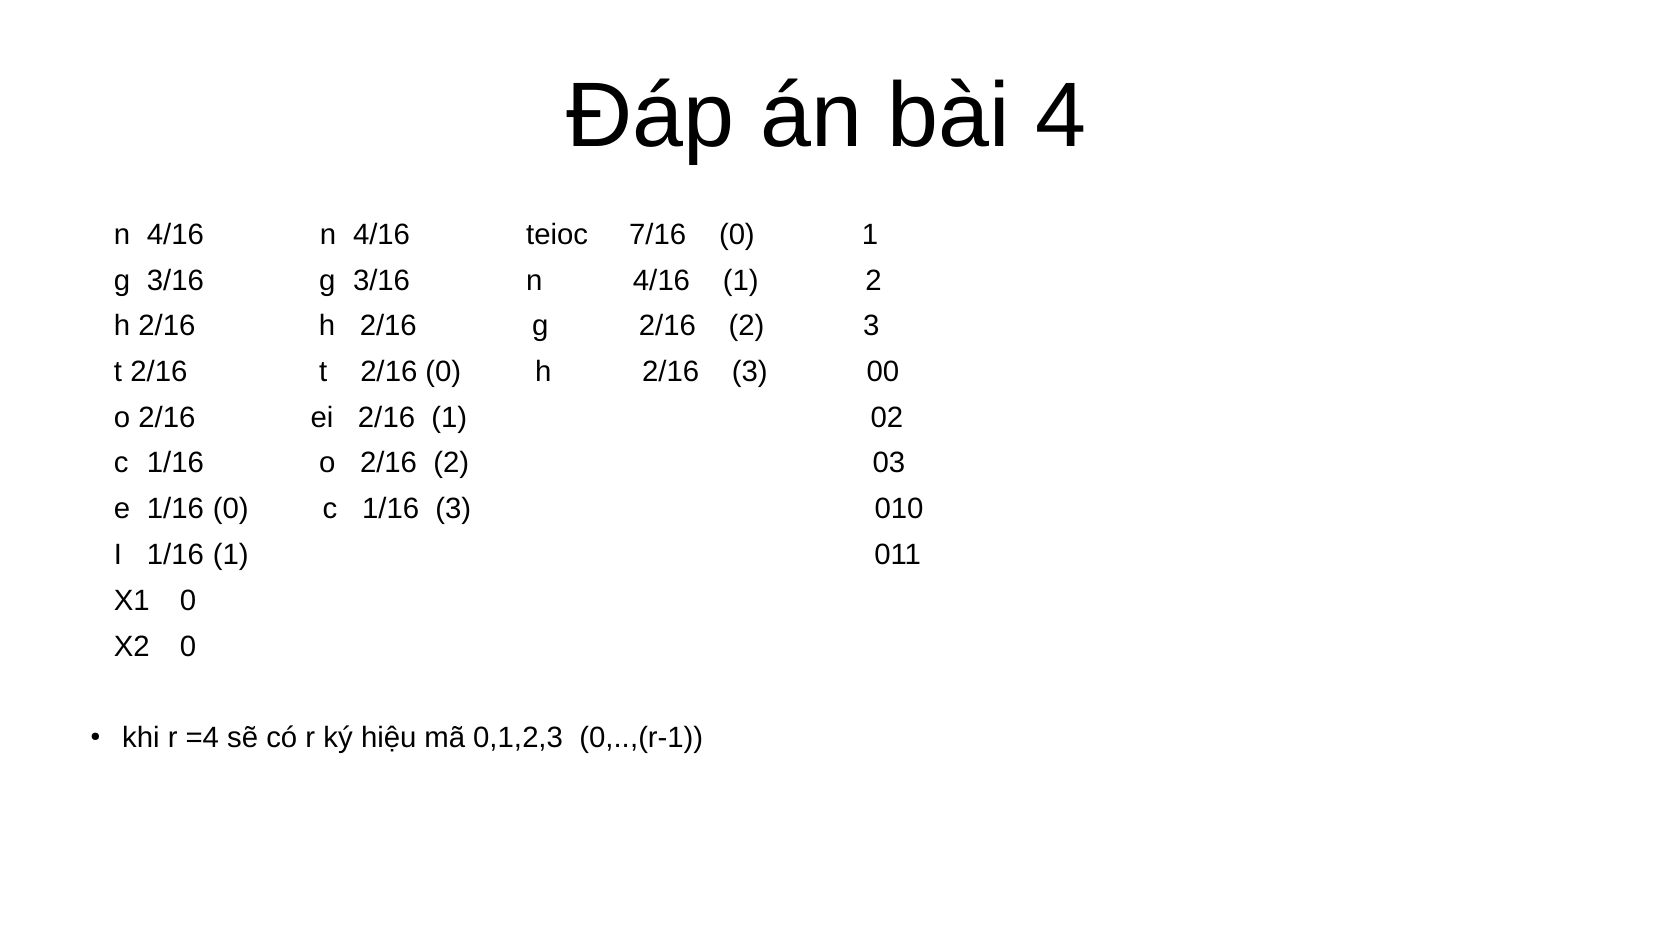

# Đáp án bài 4
n	4/16					 n	 4/16				 teioc 7/16 (0) 1
g	3/16 g		 3/16			 n 4/16 (1) 2
h 2/16 h 2/16 g 2/16 (2) 3
t 2/16 t 2/16 (0) h 2/16 (3) 00
o 2/16 ei 2/16 (1) 02
c	1/16 o 2/16 (2) 03
e	1/16	(0) c 1/16 (3) 010
I	1/16	(1) 011
X1	0
X2	0
 khi r =4 sẽ có r ký hiệu mã 0,1,2,3 (0,..,(r-1))